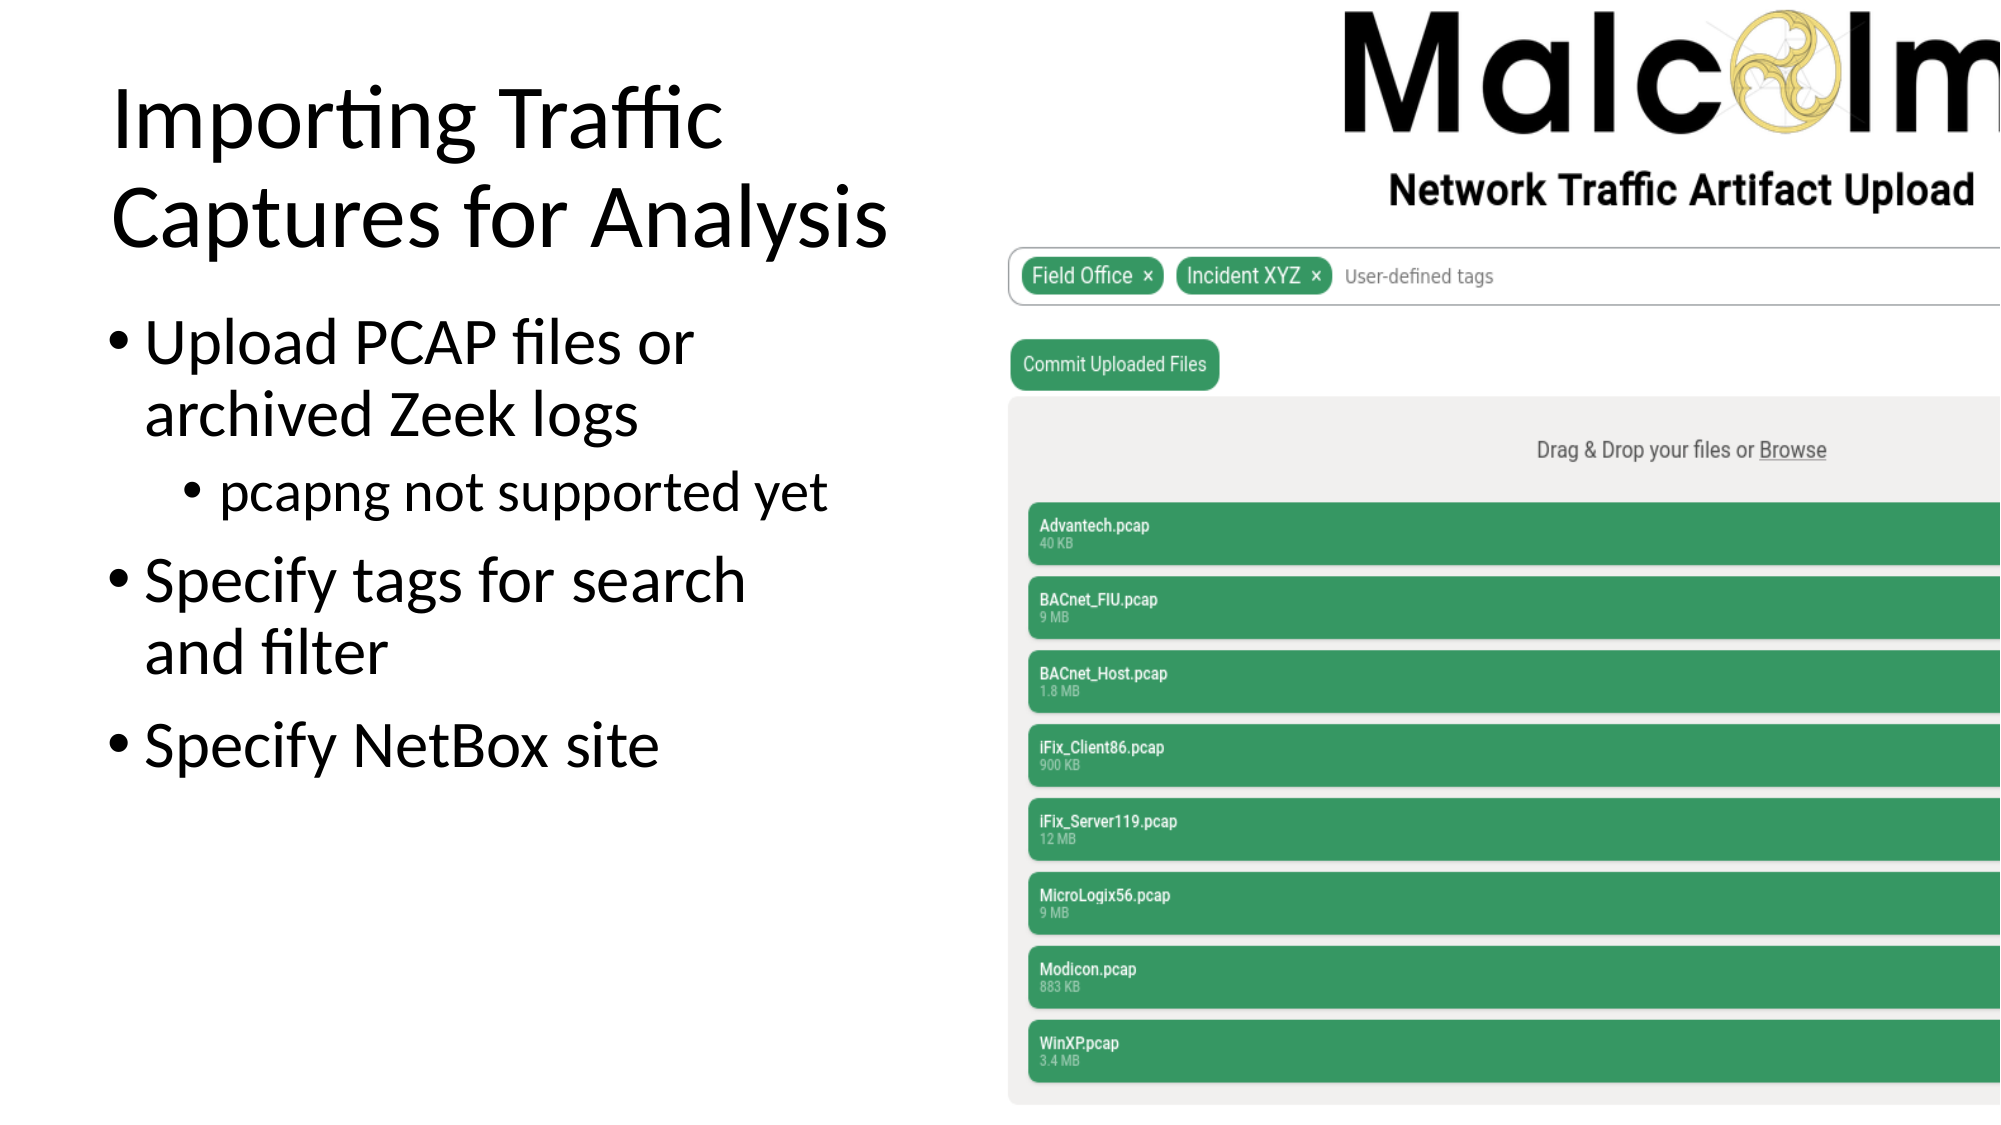

# Importing Traffic Captures for Analysis
Upload PCAP files or archived Zeek logs
pcapng not supported yet
Specify tags for search
and filter
Specify NetBox site